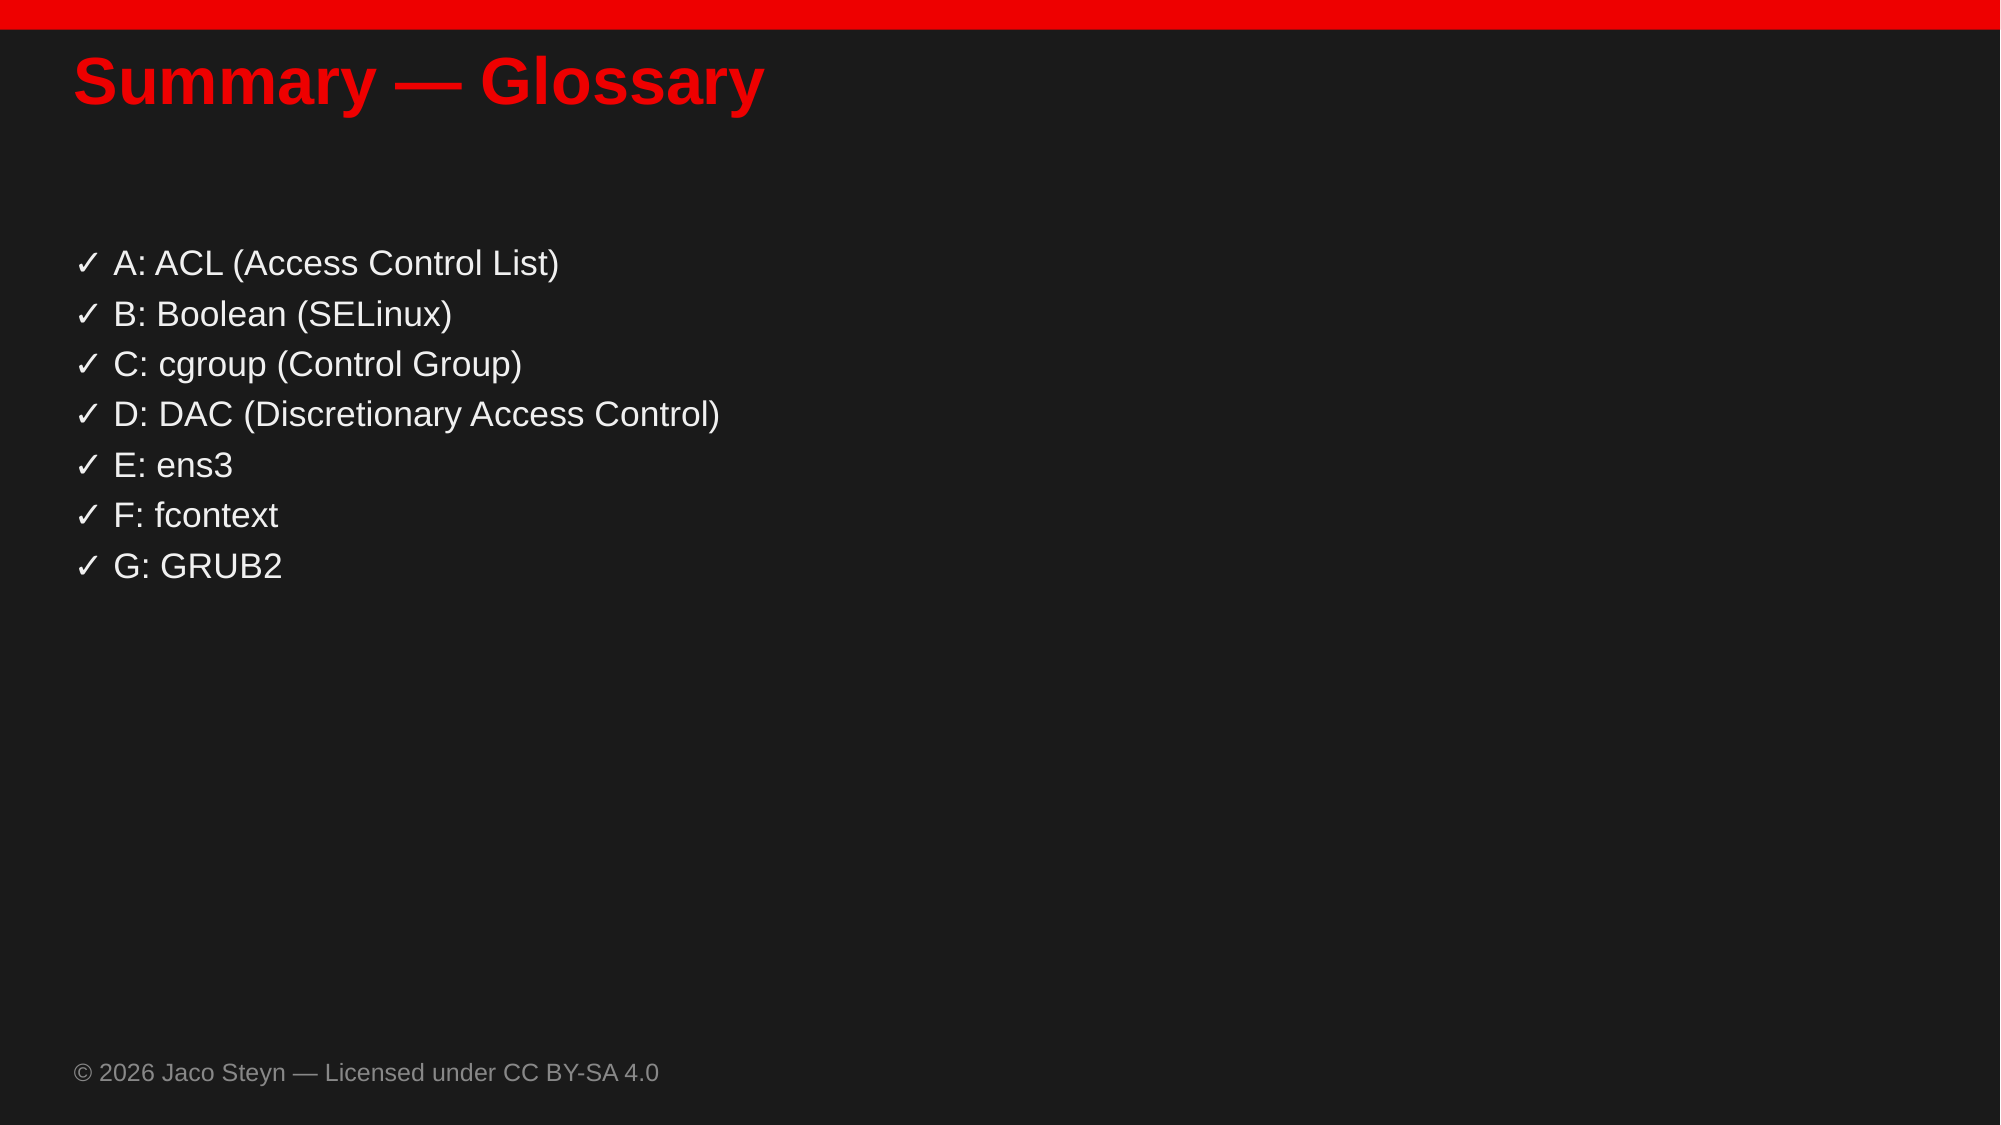

Summary — Glossary
✓ A: ACL (Access Control List)
✓ B: Boolean (SELinux)
✓ C: cgroup (Control Group)
✓ D: DAC (Discretionary Access Control)
✓ E: ens3
✓ F: fcontext
✓ G: GRUB2
© 2026 Jaco Steyn — Licensed under CC BY-SA 4.0